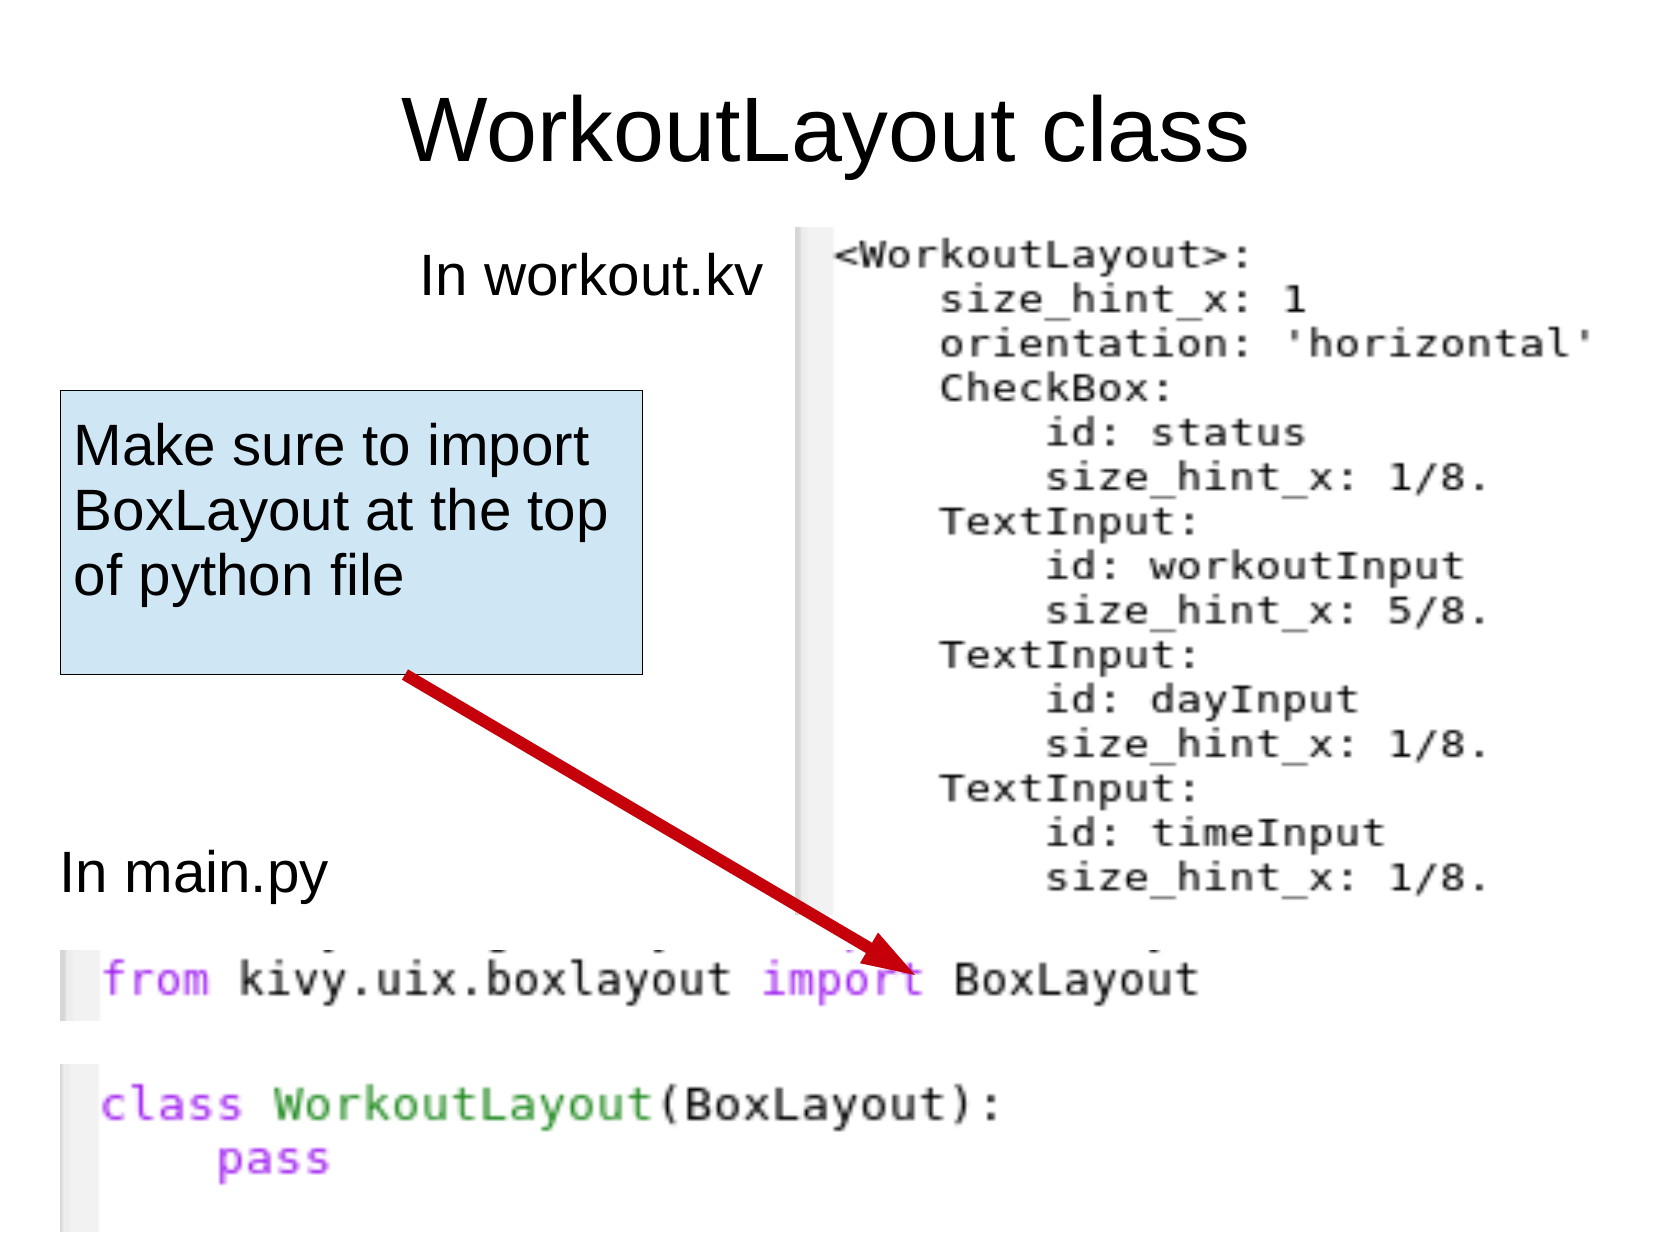

# WorkoutLayout class
In workout.kv
Make sure to import BoxLayout at the top of python file
In main.py